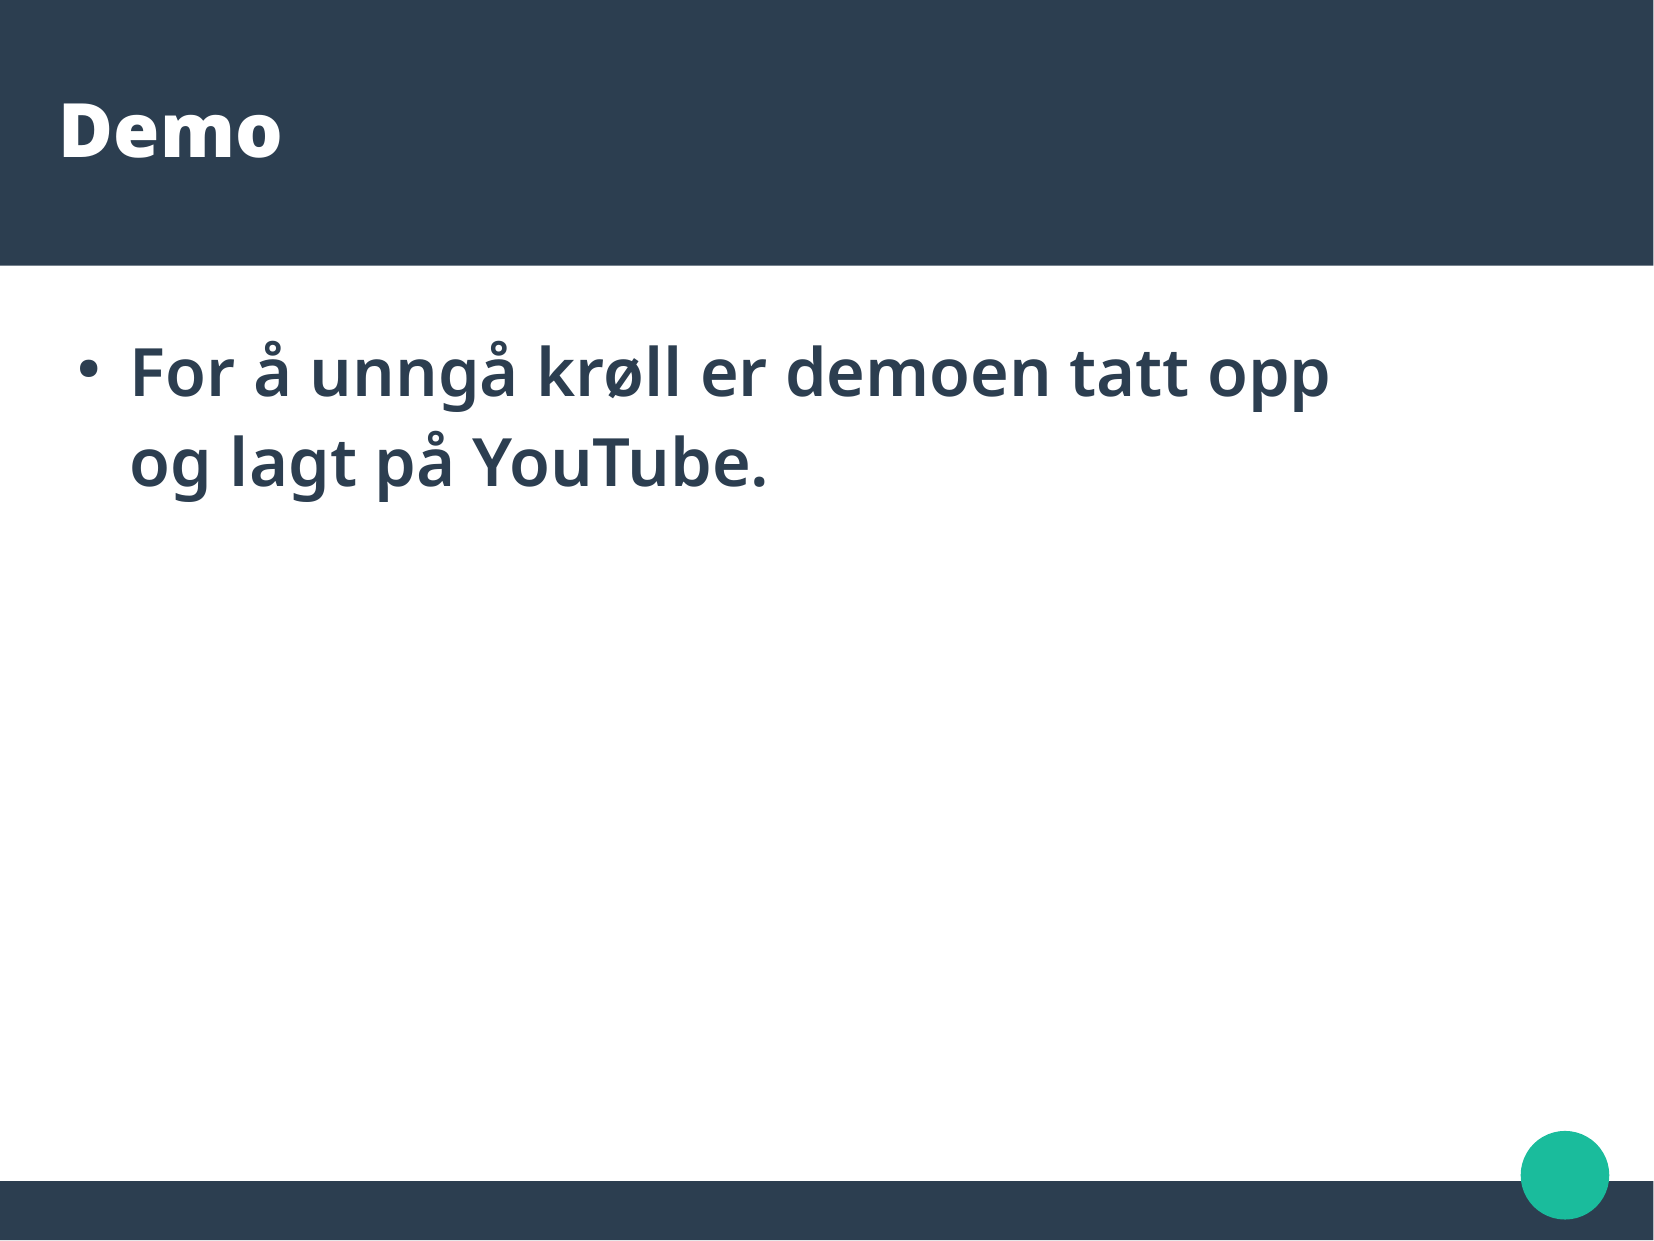

# Demo
For å unngå krøll er demoen tatt opp
og lagt på YouTube.